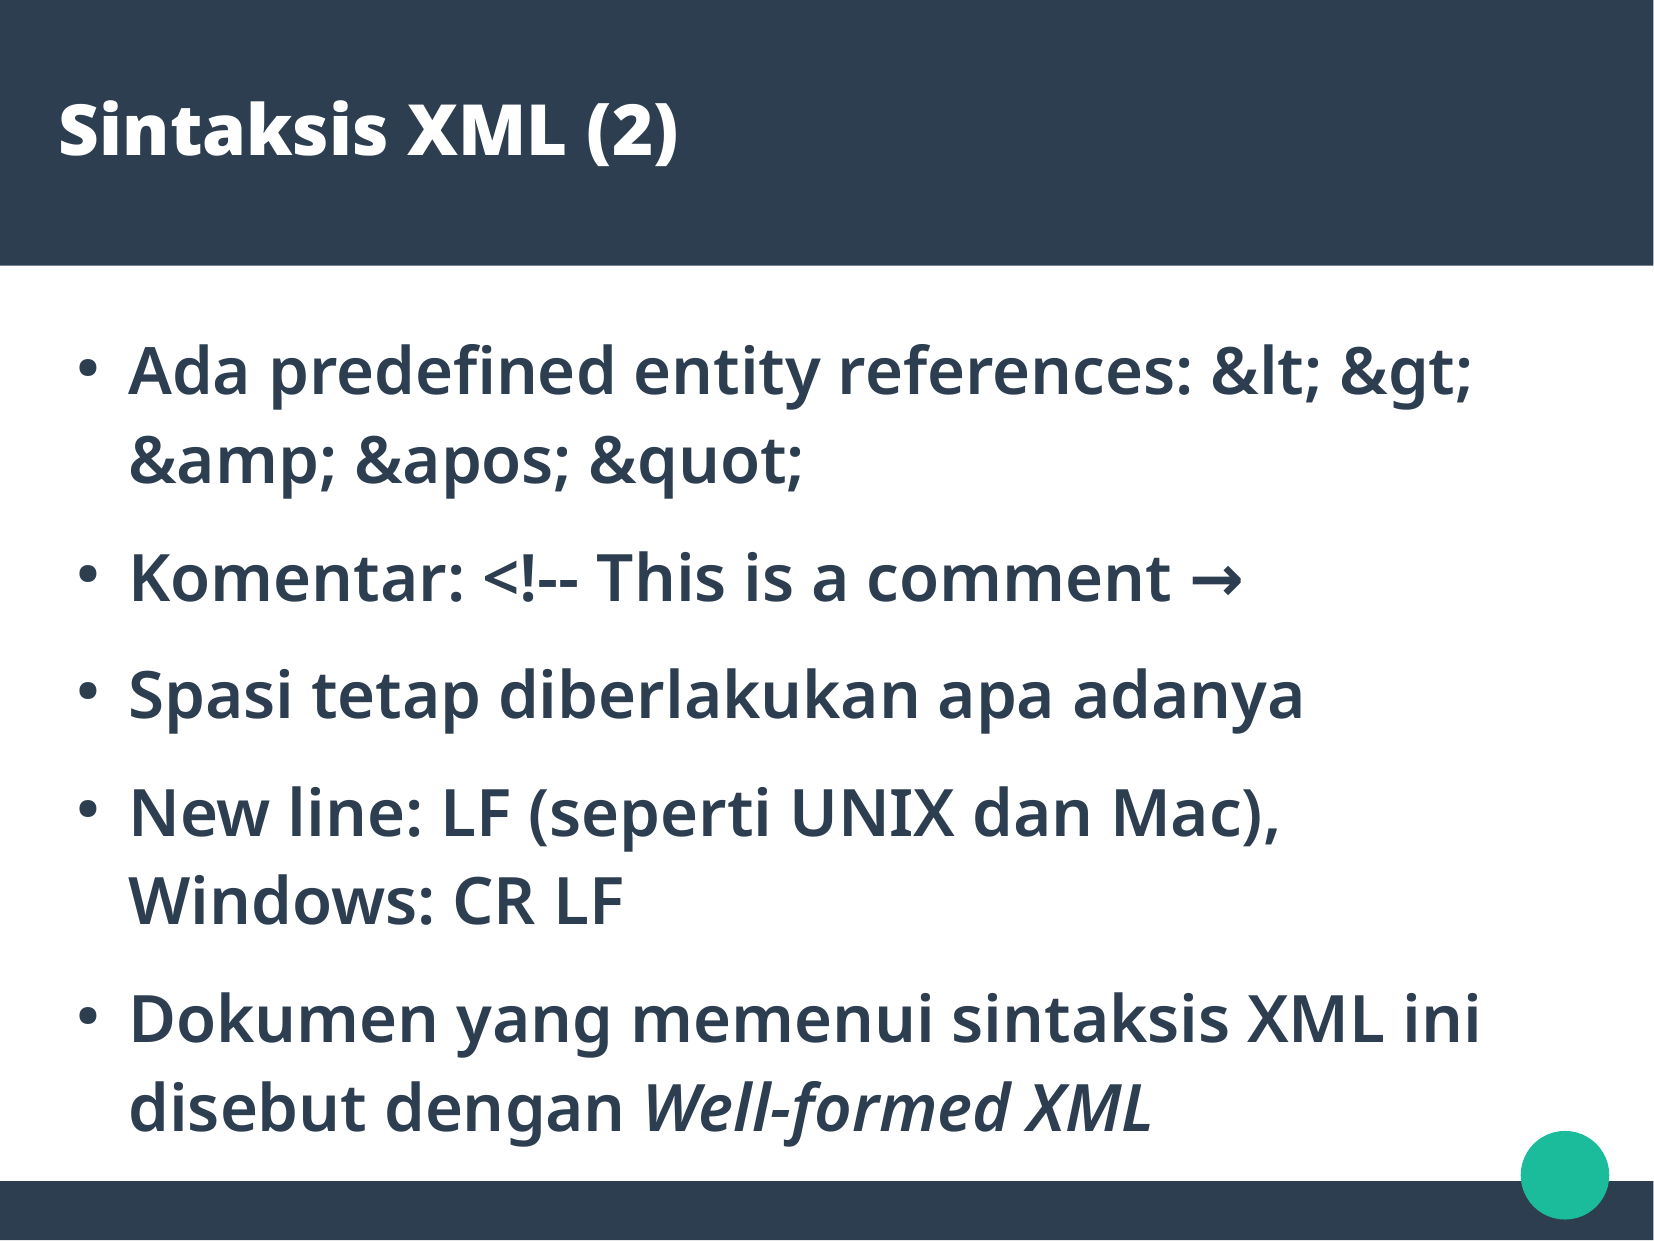

# Sintaksis XML (2)
Ada predefined entity references: &lt; &gt; &amp; &apos; &quot;
Komentar: <!-- This is a comment →
Spasi tetap diberlakukan apa adanya
New line: LF (seperti UNIX dan Mac), Windows: CR LF
Dokumen yang memenui sintaksis XML ini disebut dengan Well-formed XML